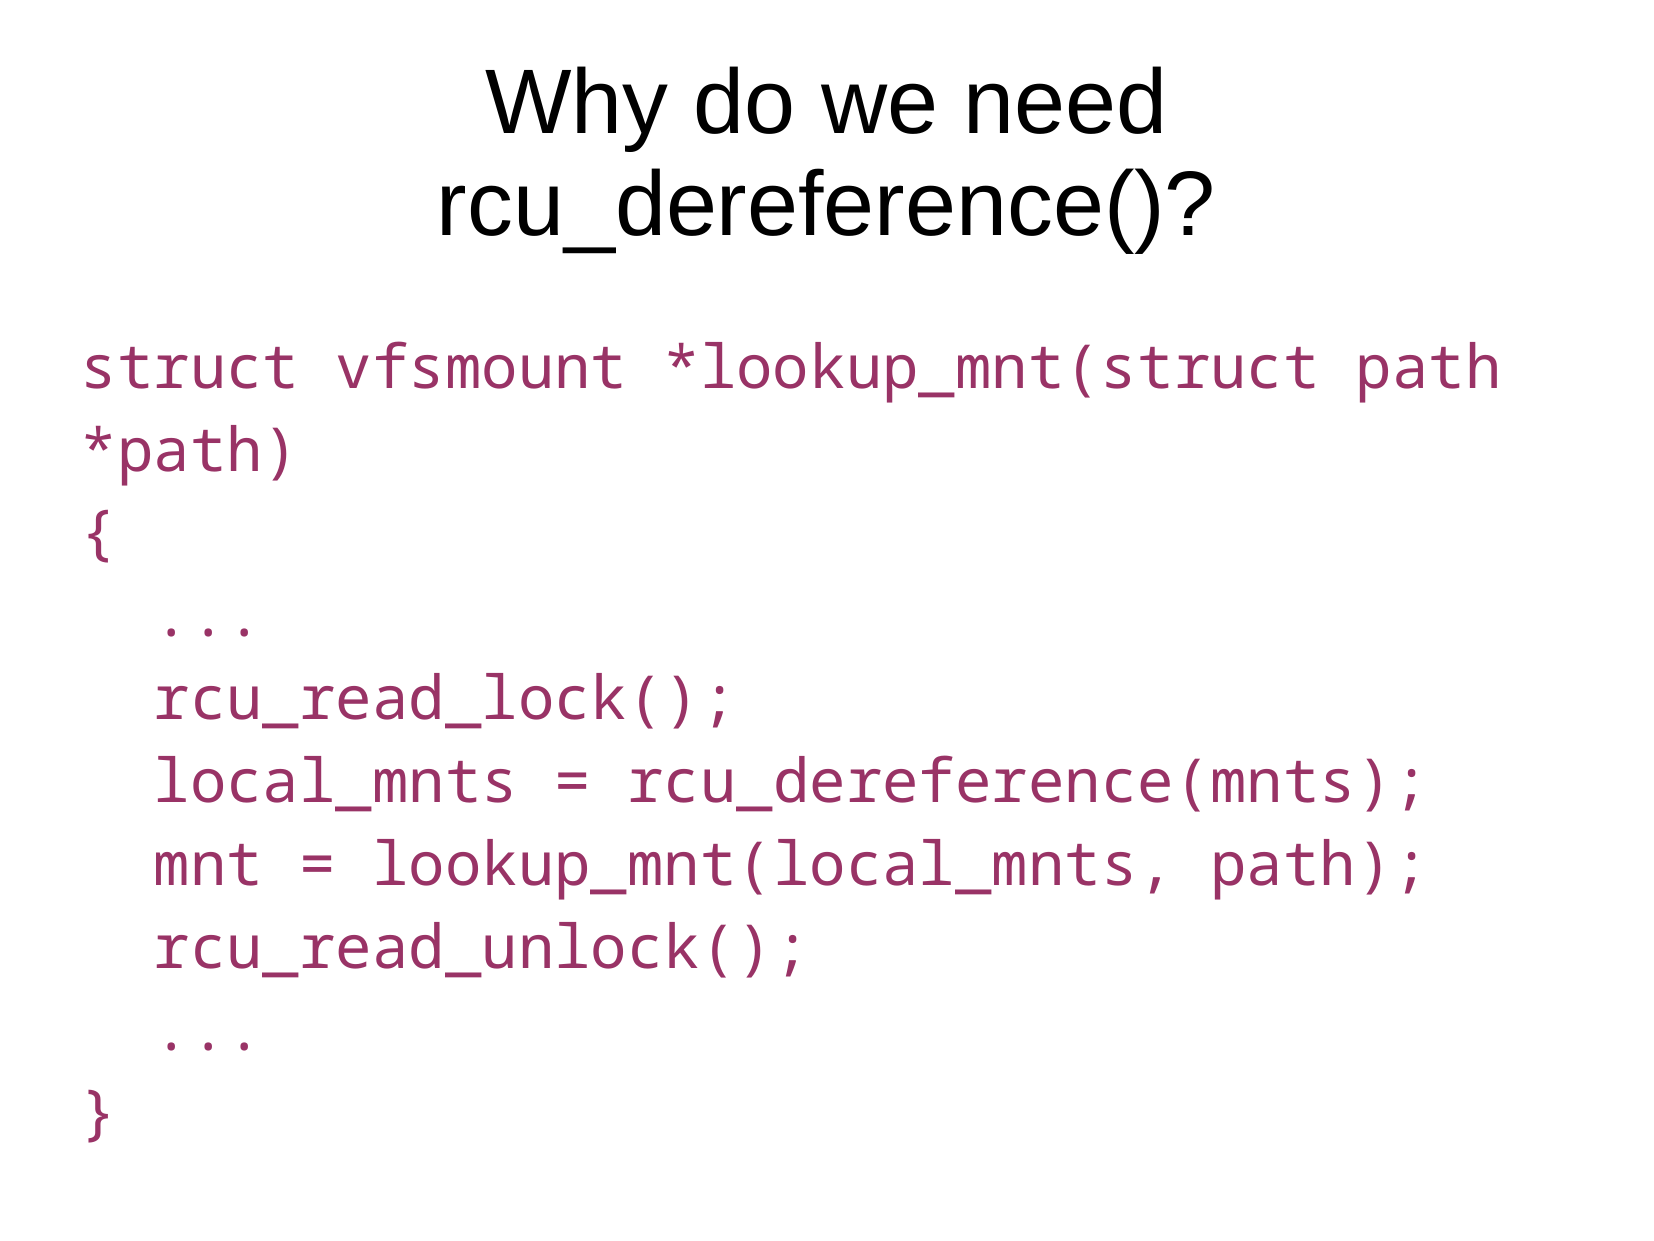

# Why do we need rcu_dereference()?
struct vfsmount *lookup_mnt(struct path *path)
{
 ...
 rcu_read_lock();
 local_mnts = rcu_dereference(mnts);
 mnt = lookup_mnt(local_mnts, path);
 rcu_read_unlock();
 ...
}